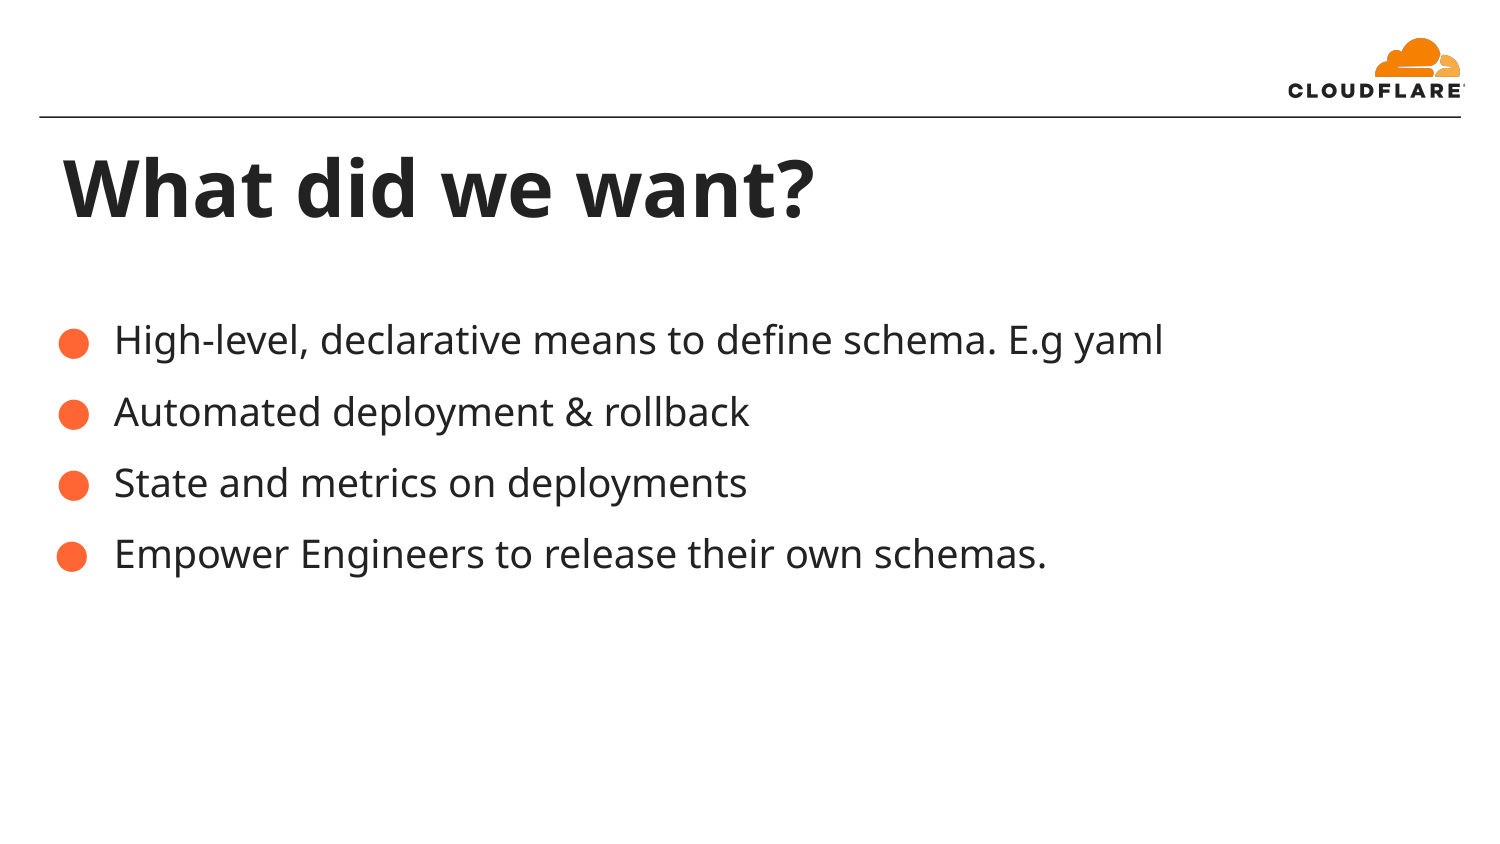

# What did we want?
High-level, declarative means to define schema. E.g yaml
Automated deployment & rollback
State and metrics on deployments
Empower Engineers to release their own schemas.